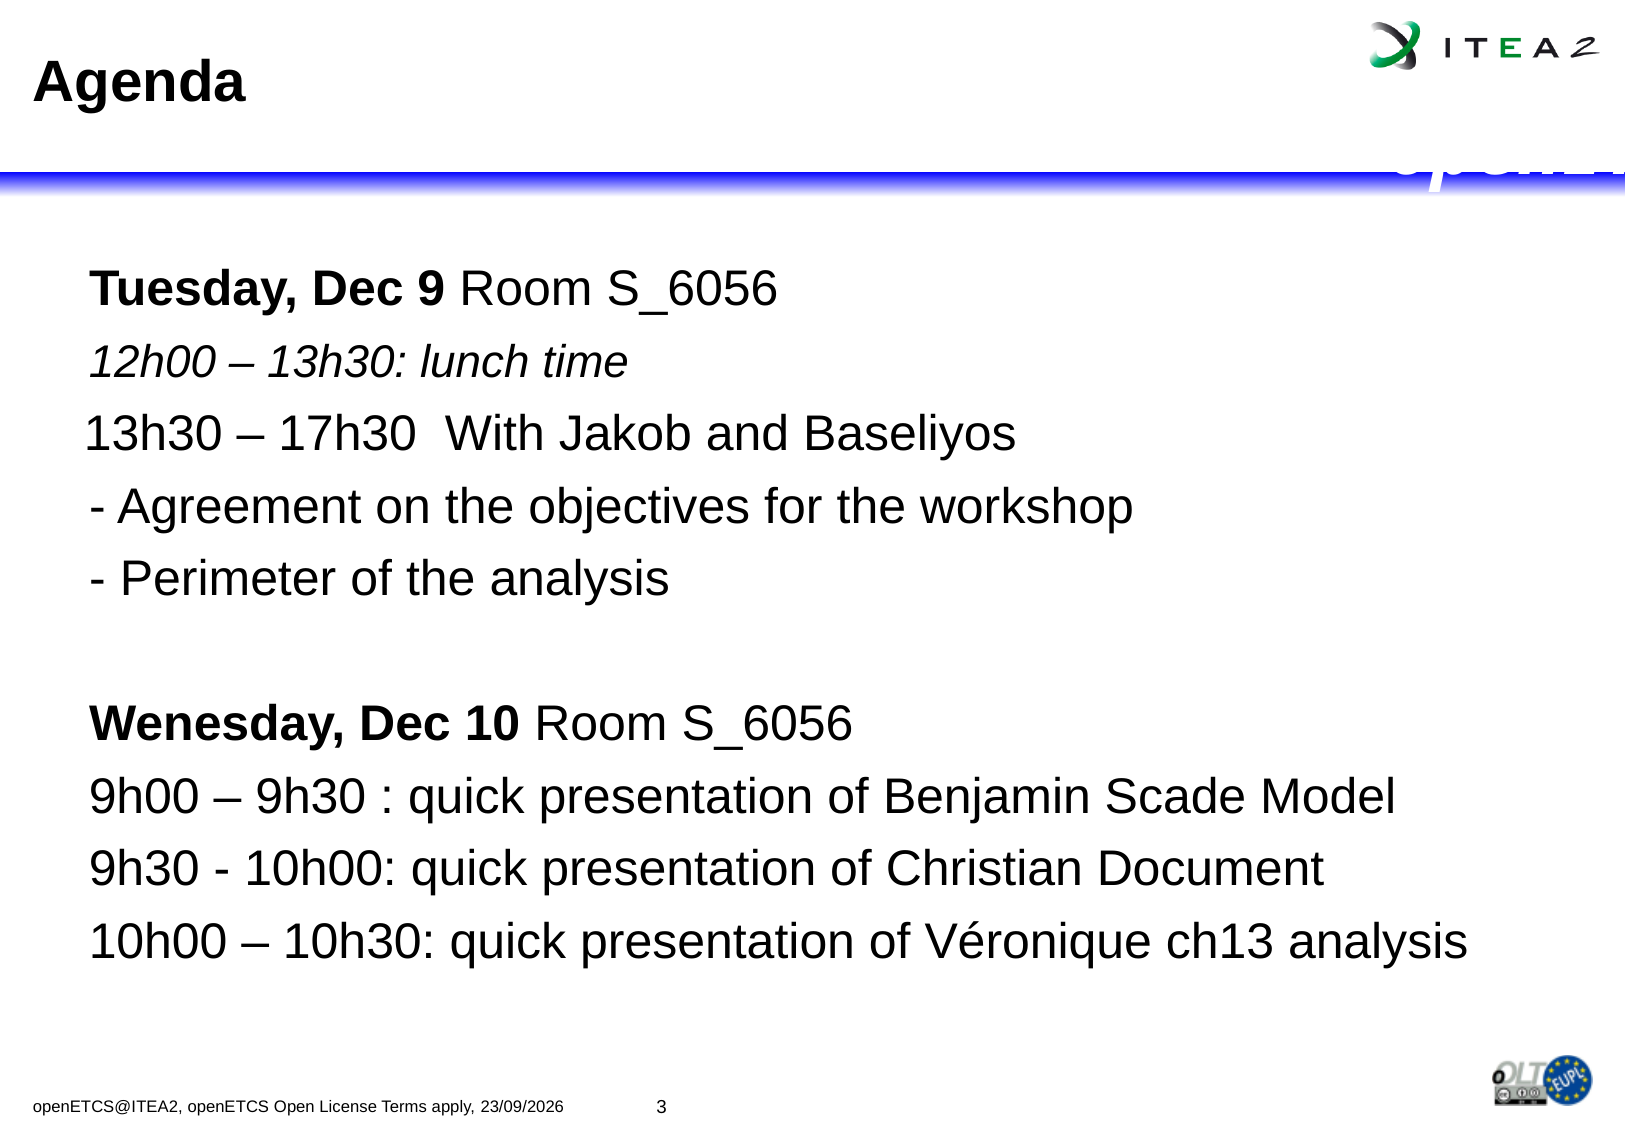

# Agenda
Tuesday, Dec 9 Room S_6056
 12h00 – 13h30: lunch time
 13h30 – 17h30 With Jakob and Baseliyos
- Agreement on the objectives for the workshop
- Perimeter of the analysis
Wenesday, Dec 10 Room S_6056
 9h00 – 9h30 : quick presentation of Benjamin Scade Model
 9h30 - 10h00: quick presentation of Christian Document
 10h00 – 10h30: quick presentation of Véronique ch13 analysis
openETCS@ITEA2, openETCS Open License Terms apply,